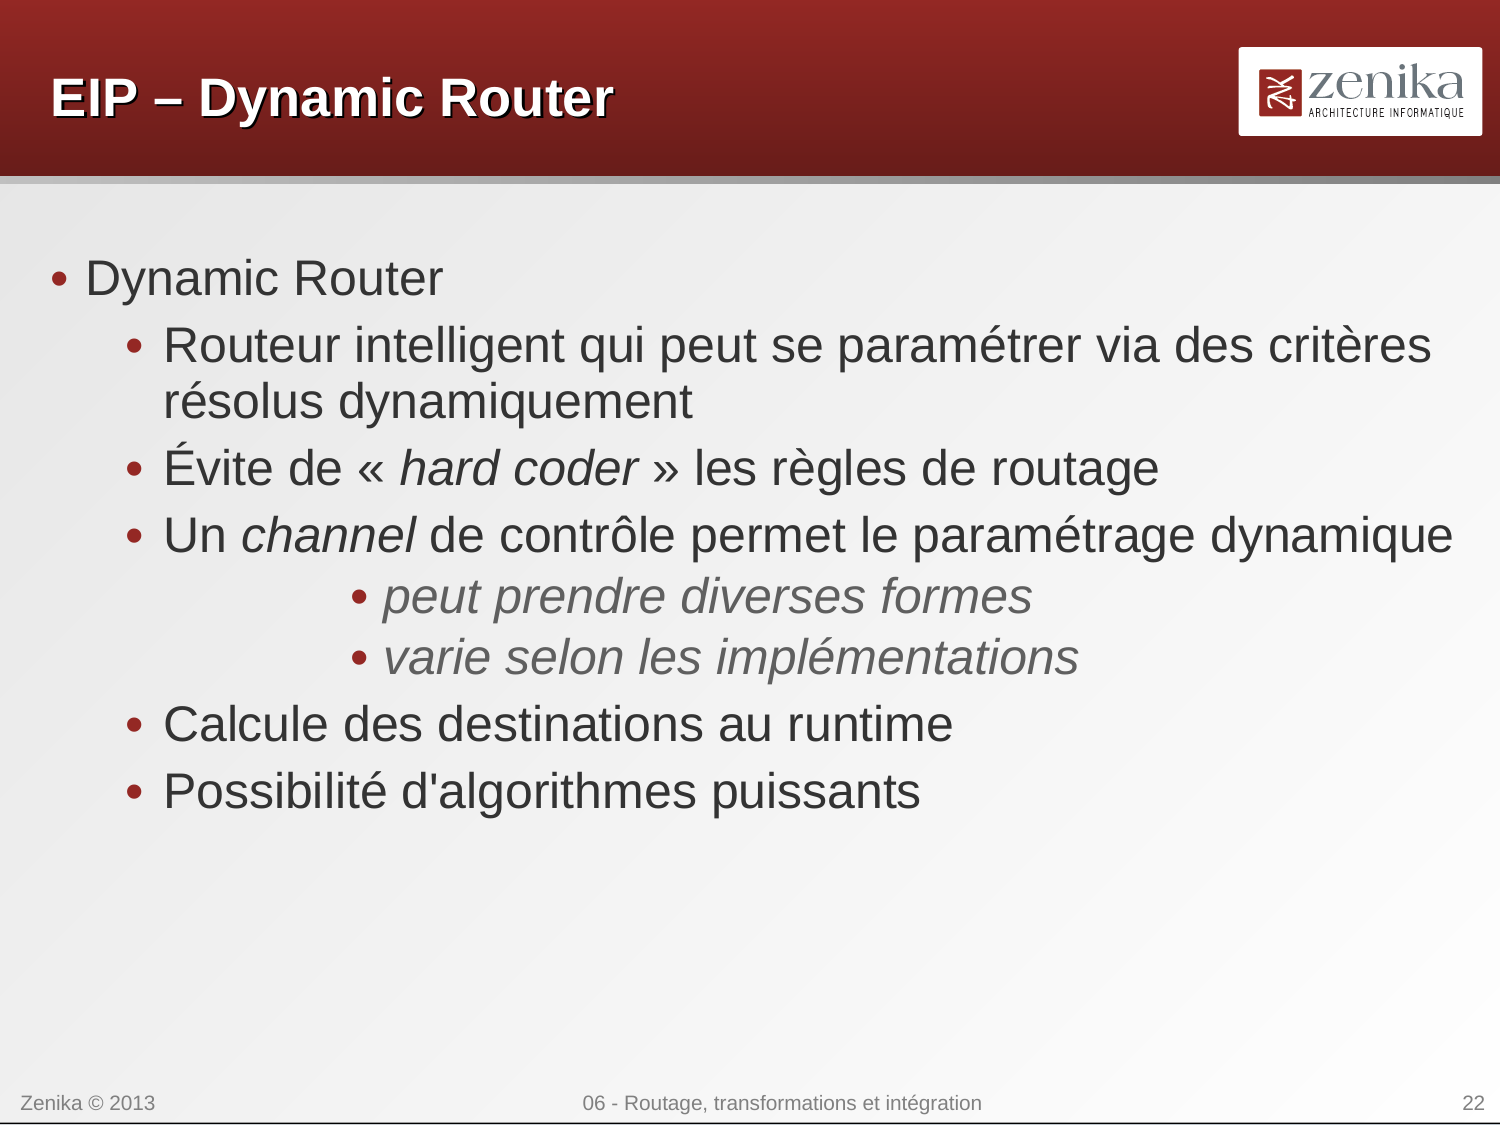

# EIP – Dynamic Router
Dynamic Router
Routeur intelligent qui peut se paramétrer via des critères résolus dynamiquement
Évite de « hard coder » les règles de routage
Un channel de contrôle permet le paramétrage dynamique
 peut prendre diverses formes
 varie selon les implémentations
Calcule des destinations au runtime
Possibilité d'algorithmes puissants